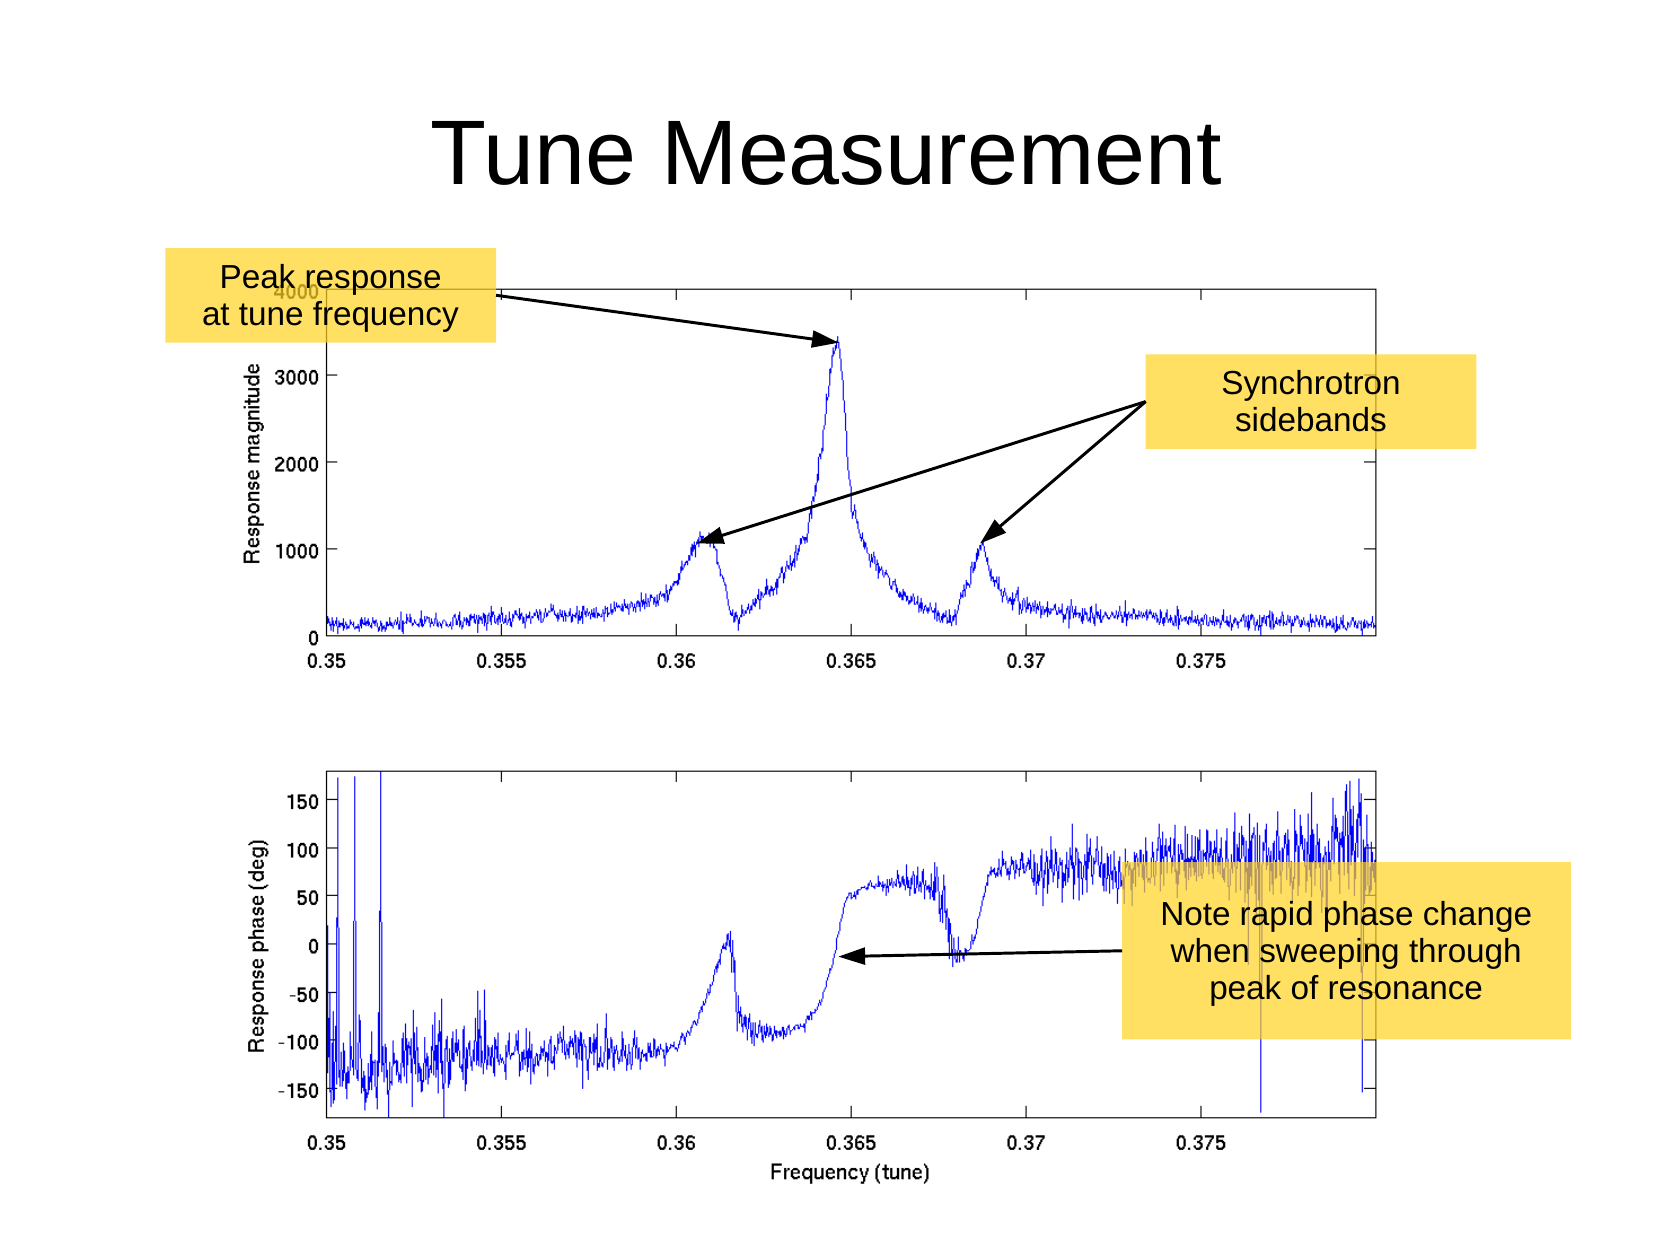

# Tune Measurement
Peak response
at tune frequency
Synchrotron
sidebands
Note rapid phase change
when sweeping through
peak of resonance